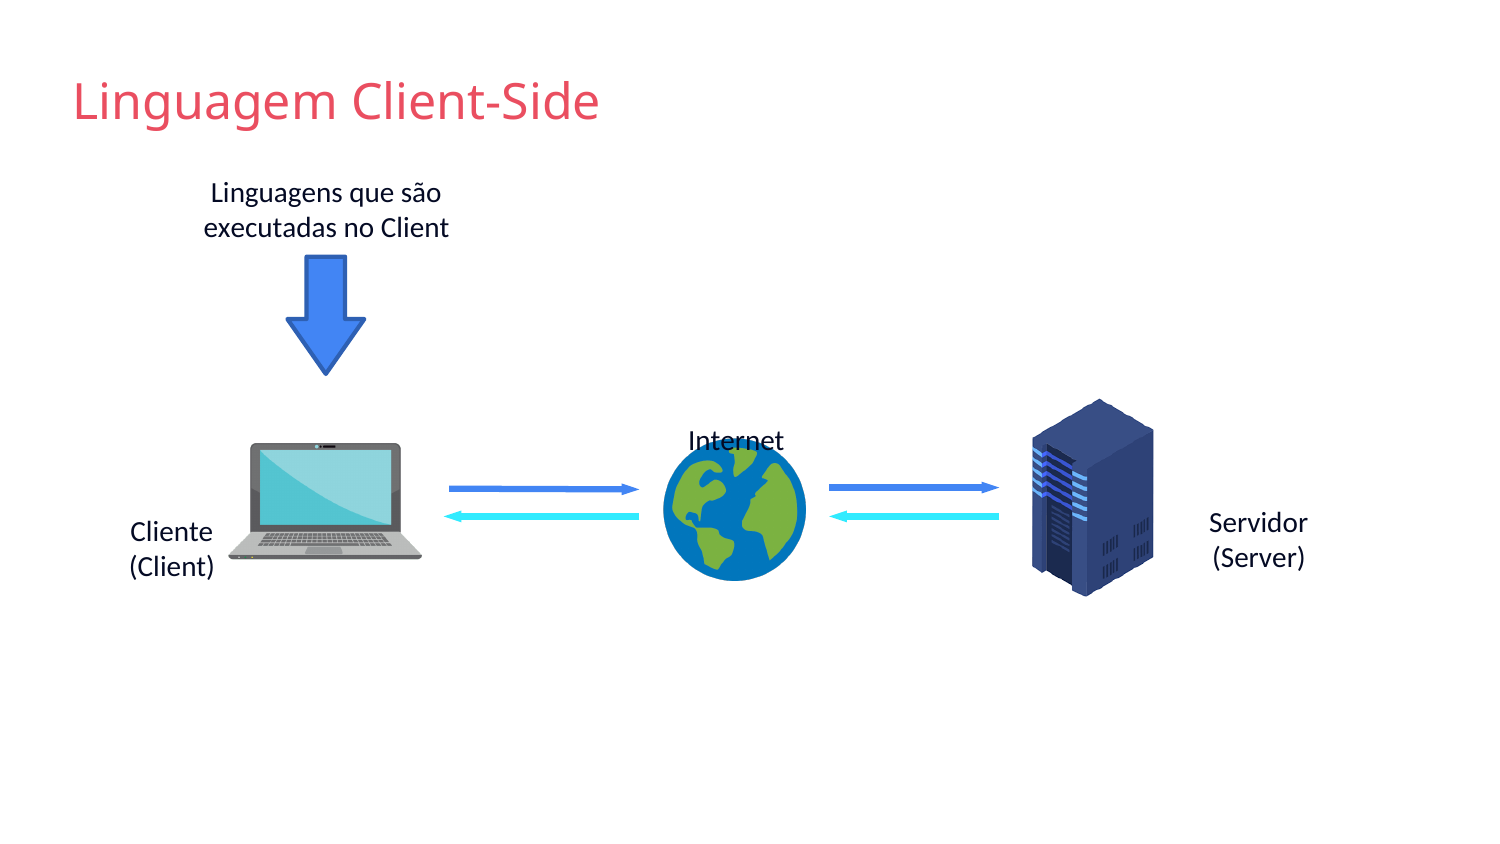

Linguagem Client-Side
Linguagens que são executadas no Client
Internet
Servidor (Server)
Cliente
(Client)